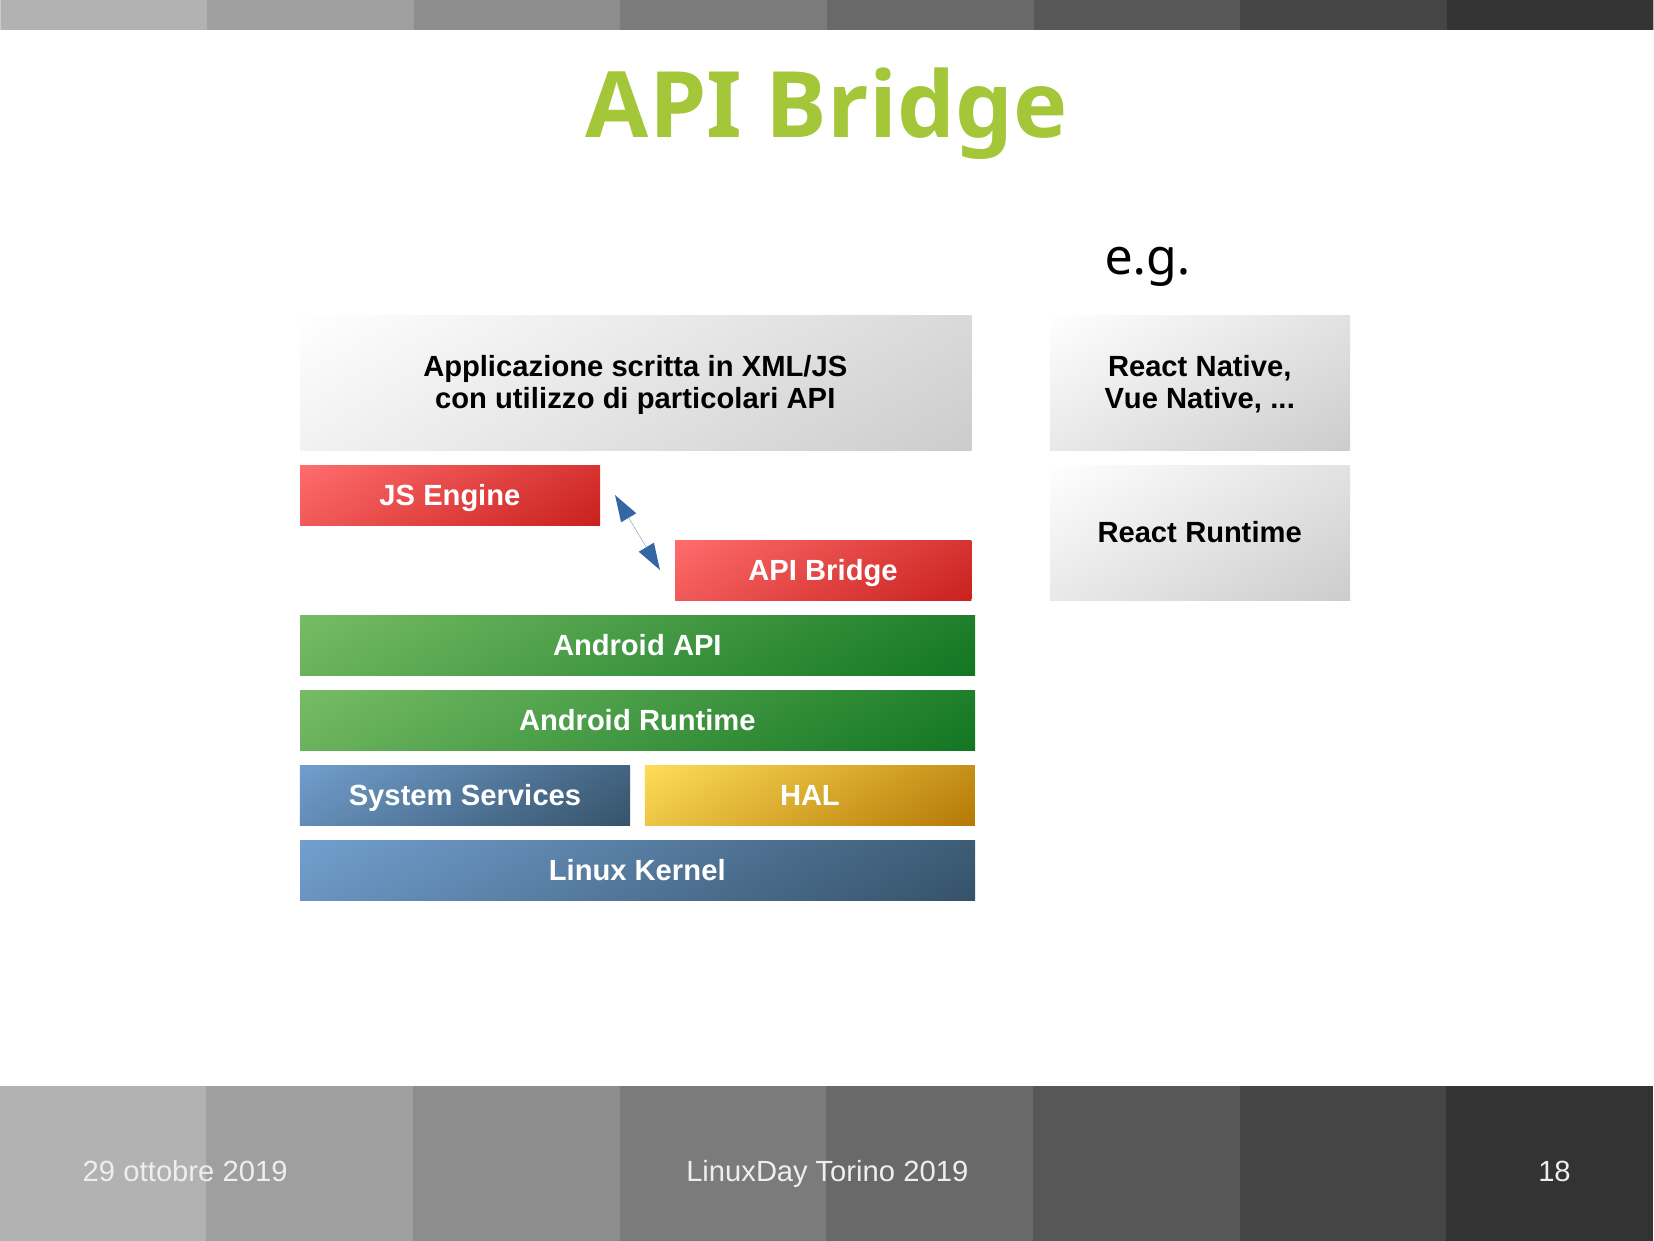

# API Bridge
e.g.
Applicazione scritta in XML/JS
con utilizzo di particolari API
React Native,
Vue Native, ...
JS Engine
React Runtime
API Bridge
Android API
Android Runtime
System Services
HAL
Linux Kernel
29 ottobre 2019
LinuxDay Torino 2019
18